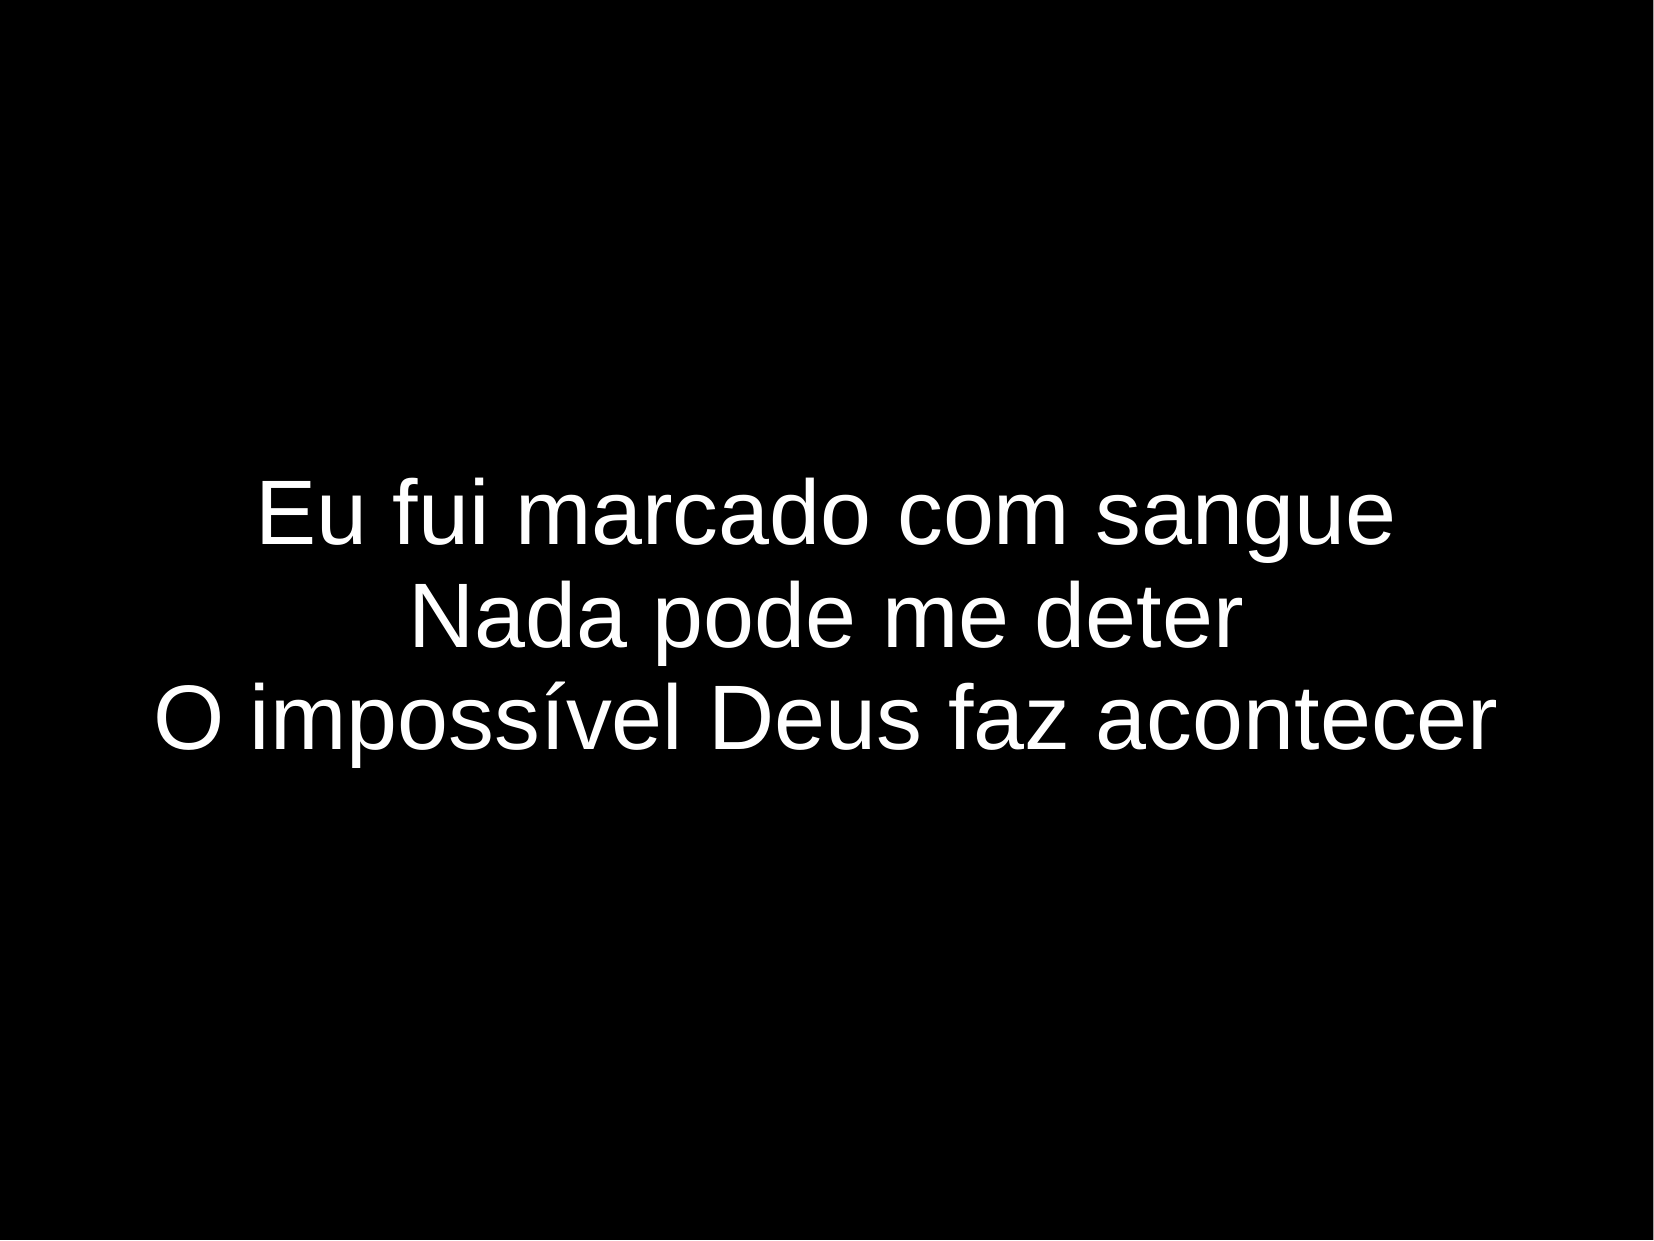

# Eu fui marcado com sangue
Nada pode me deter
O impossível Deus faz acontecer